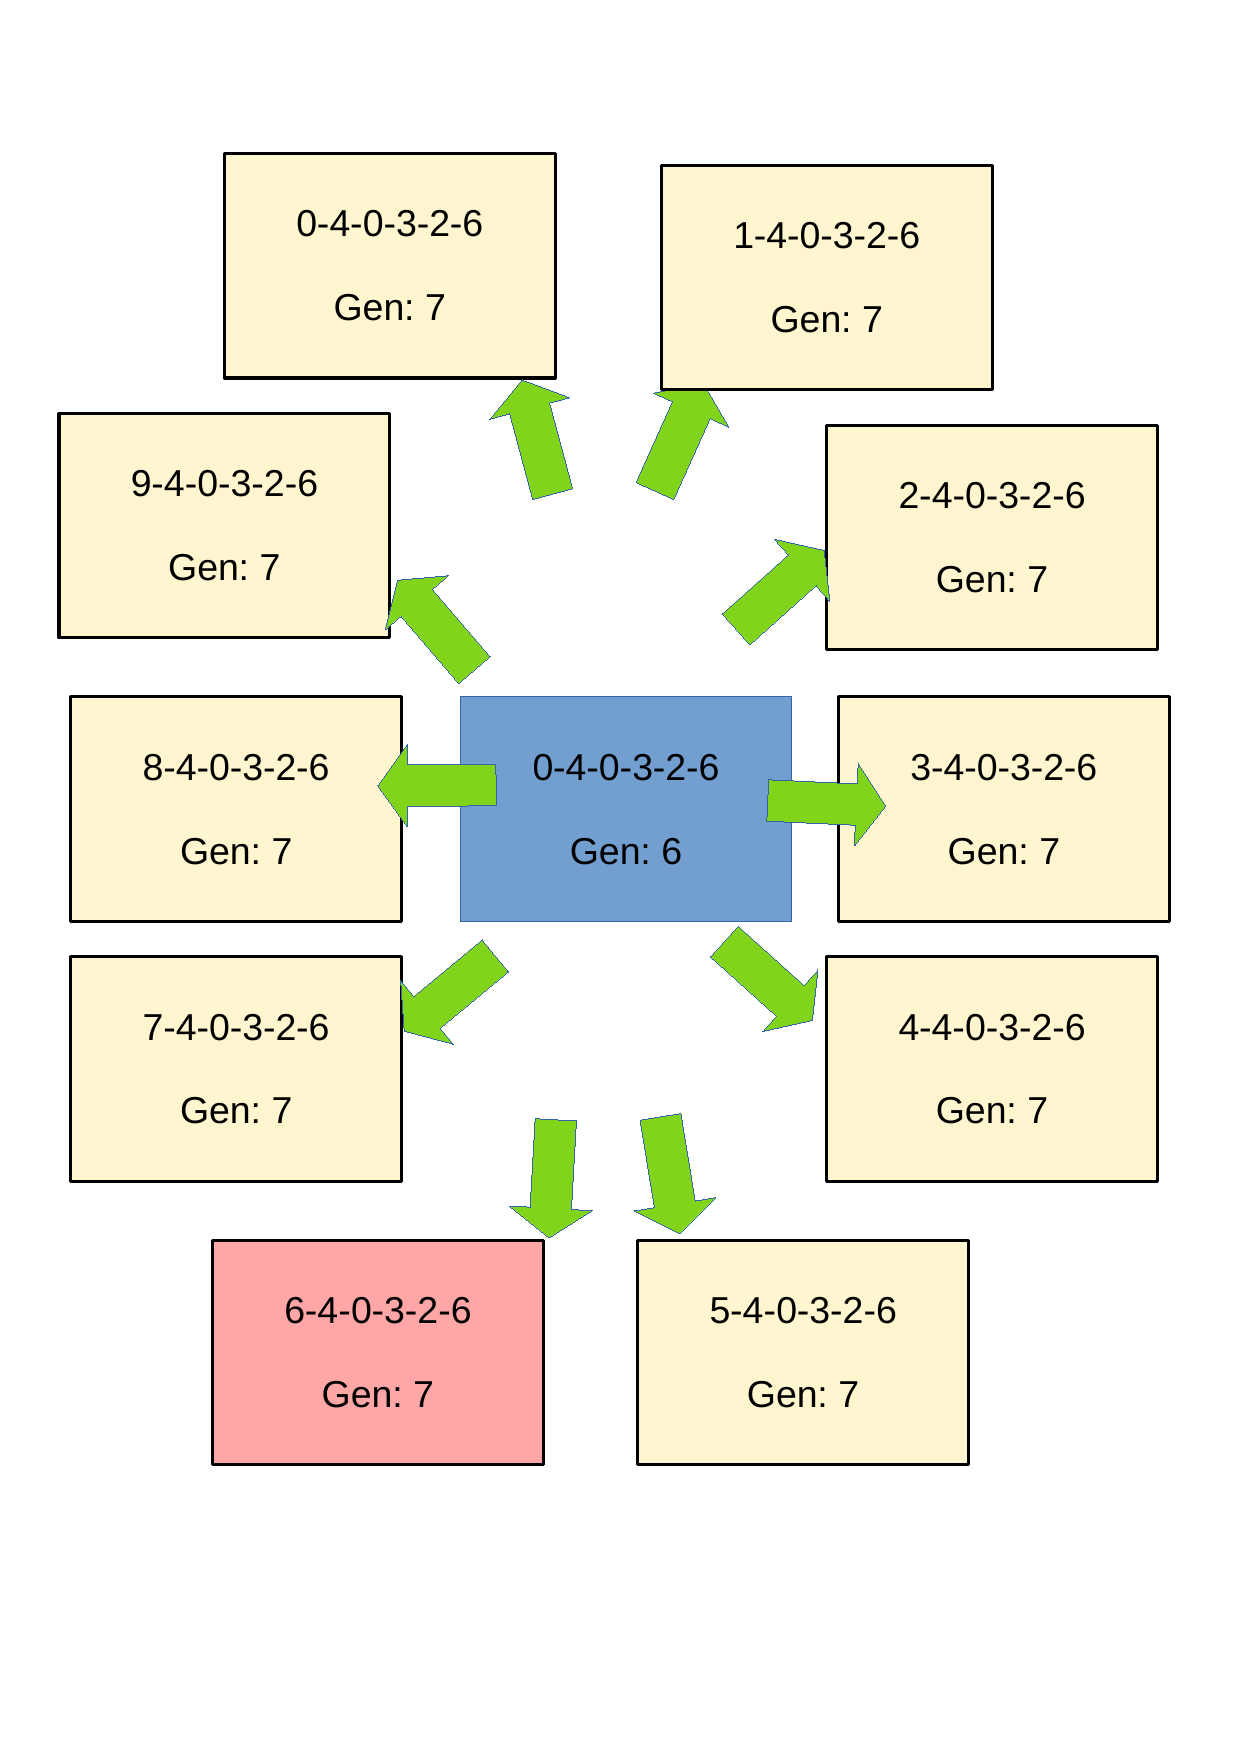

0-4-0-3-2-6
Gen: 7
1-4-0-3-2-6
Gen: 7
9-4-0-3-2-6
Gen: 7
2-4-0-3-2-6
Gen: 7
8-4-0-3-2-6
Gen: 7
0-4-0-3-2-6
Gen: 6
3-4-0-3-2-6
Gen: 7
7-4-0-3-2-6
Gen: 7
4-4-0-3-2-6
Gen: 7
6-4-0-3-2-6
Gen: 7
5-4-0-3-2-6
Gen: 7